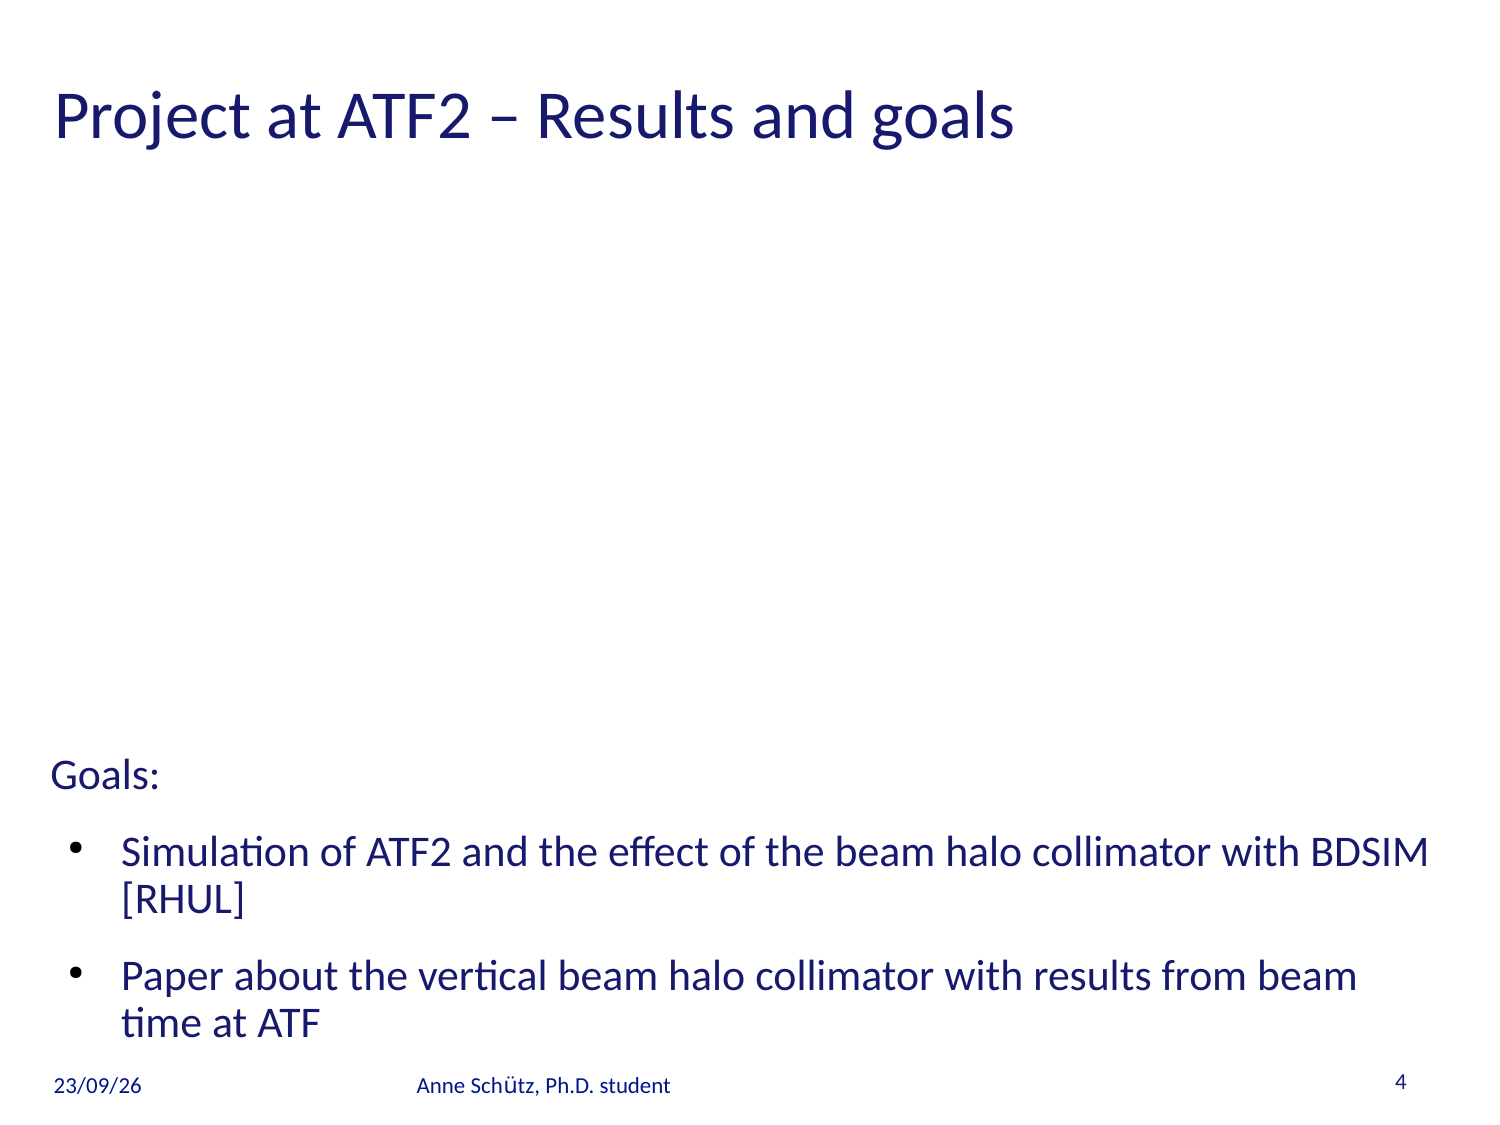

Project at ATF2 – Results and goals
# Goals:
Simulation of ATF2 and the effect of the beam halo collimator with BDSIM [RHUL]
Paper about the vertical beam halo collimator with results from beam time at ATF